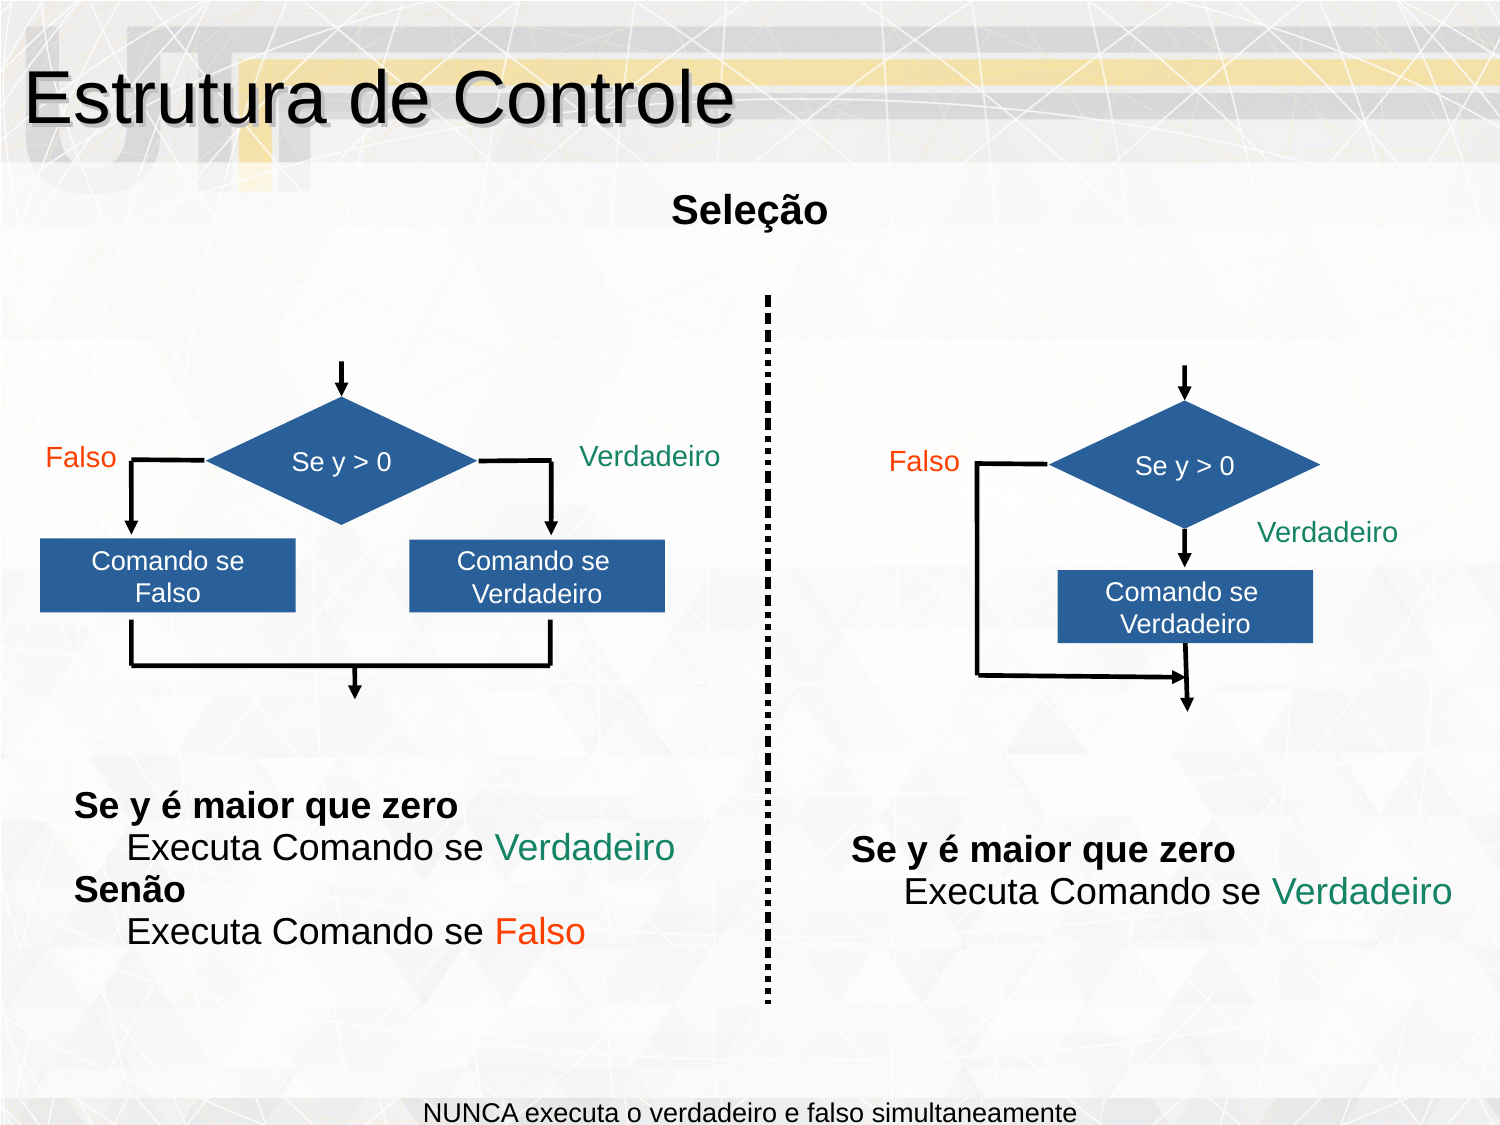

# Estrutura de Controle
Seleção
Se y > 0
Se y > 0
Verdadeiro
Falso
Falso
Verdadeiro
Comando se
Falso
Comando se Verdadeiro
Comando se Verdadeiro
Se y é maior que zero
 Executa Comando se Verdadeiro
Senão
 Executa Comando se Falso
Se y é maior que zero
 Executa Comando se Verdadeiro
NUNCA executa o verdadeiro e falso simultaneamente